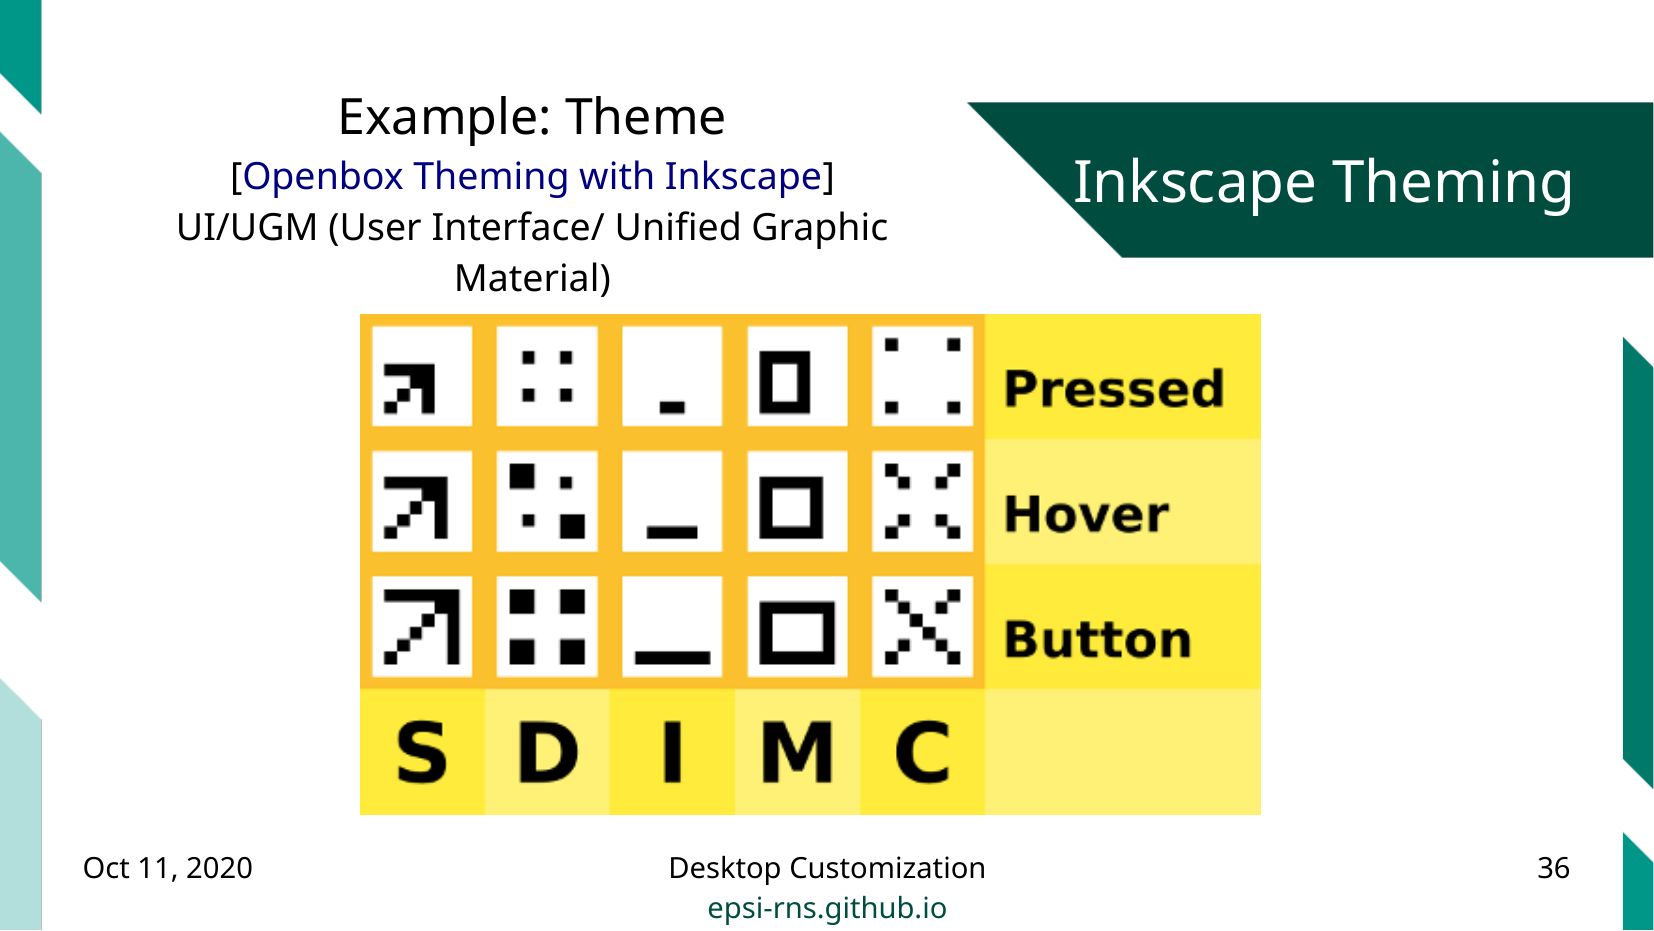

Example: Theme
[Openbox Theming with Inkscape]
UI/UGM (User Interface/ Unified Graphic Material)
# Inkscape Theming
Oct 11, 2020
Desktop Customization
36